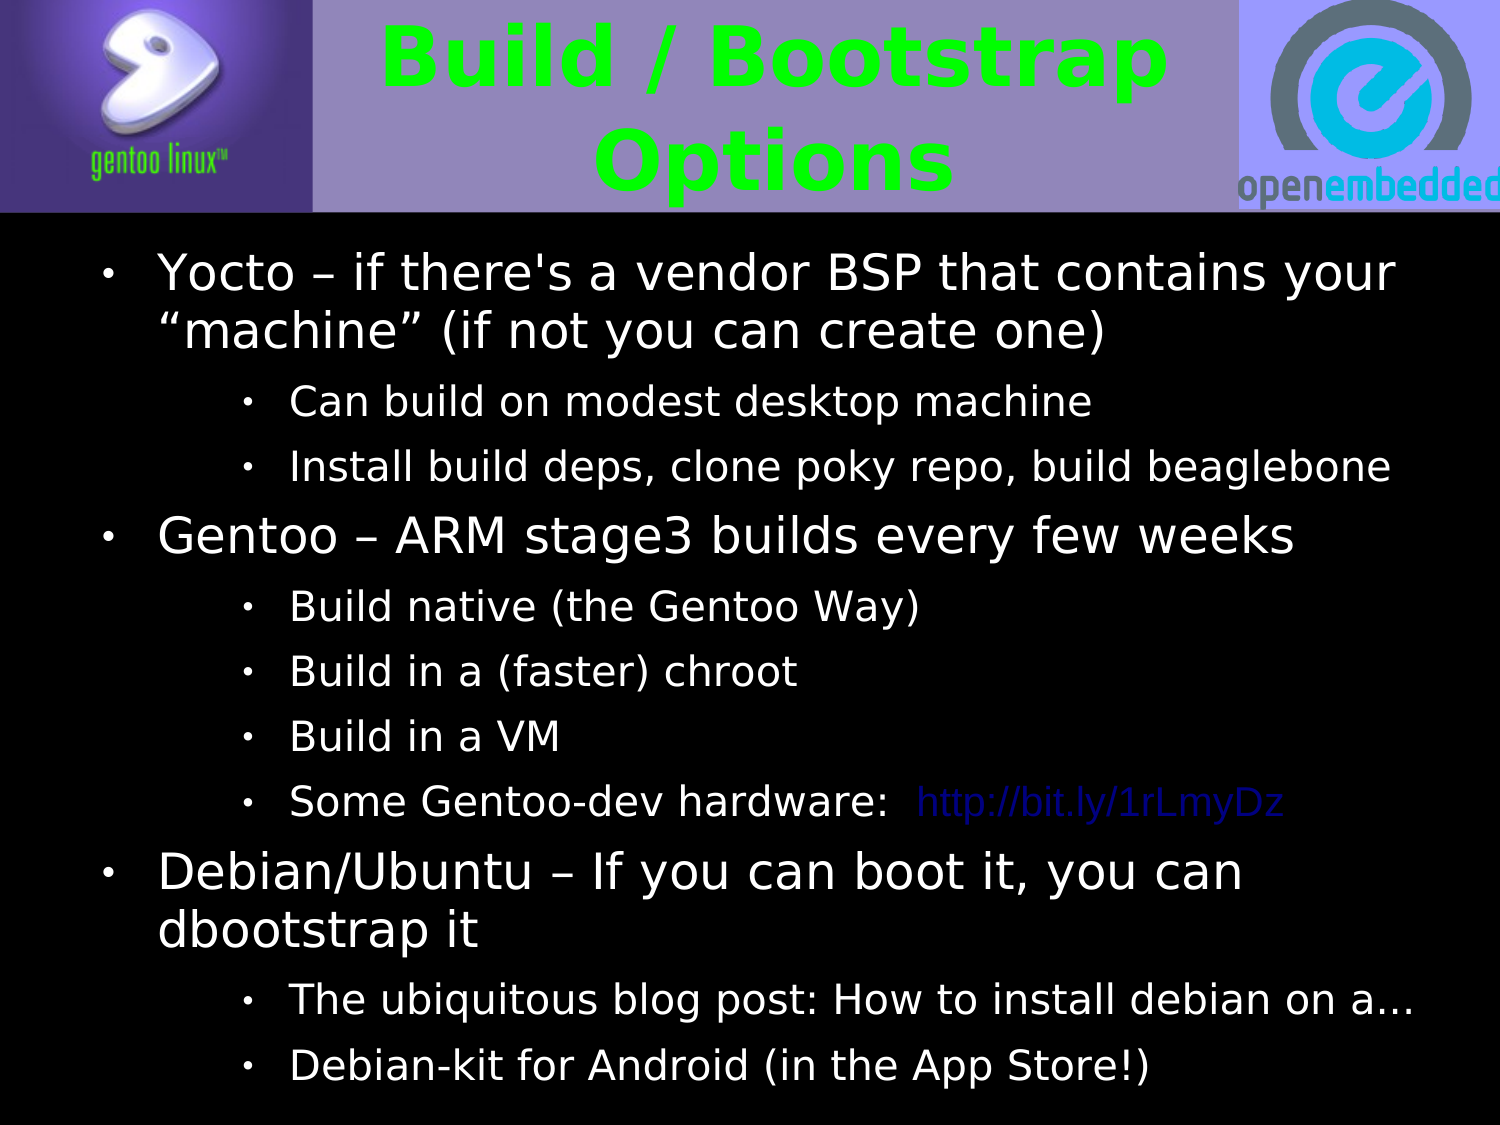

# Build / Bootstrap Options
Yocto – if there's a vendor BSP that contains your “machine” (if not you can create one)
Can build on modest desktop machine
Install build deps, clone poky repo, build beaglebone
Gentoo – ARM stage3 builds every few weeks
Build native (the Gentoo Way)
Build in a (faster) chroot
Build in a VM
Some Gentoo-dev hardware: http://bit.ly/1rLmyDz
Debian/Ubuntu – If you can boot it, you can dbootstrap it
The ubiquitous blog post: How to install debian on a...
Debian-kit for Android (in the App Store!)